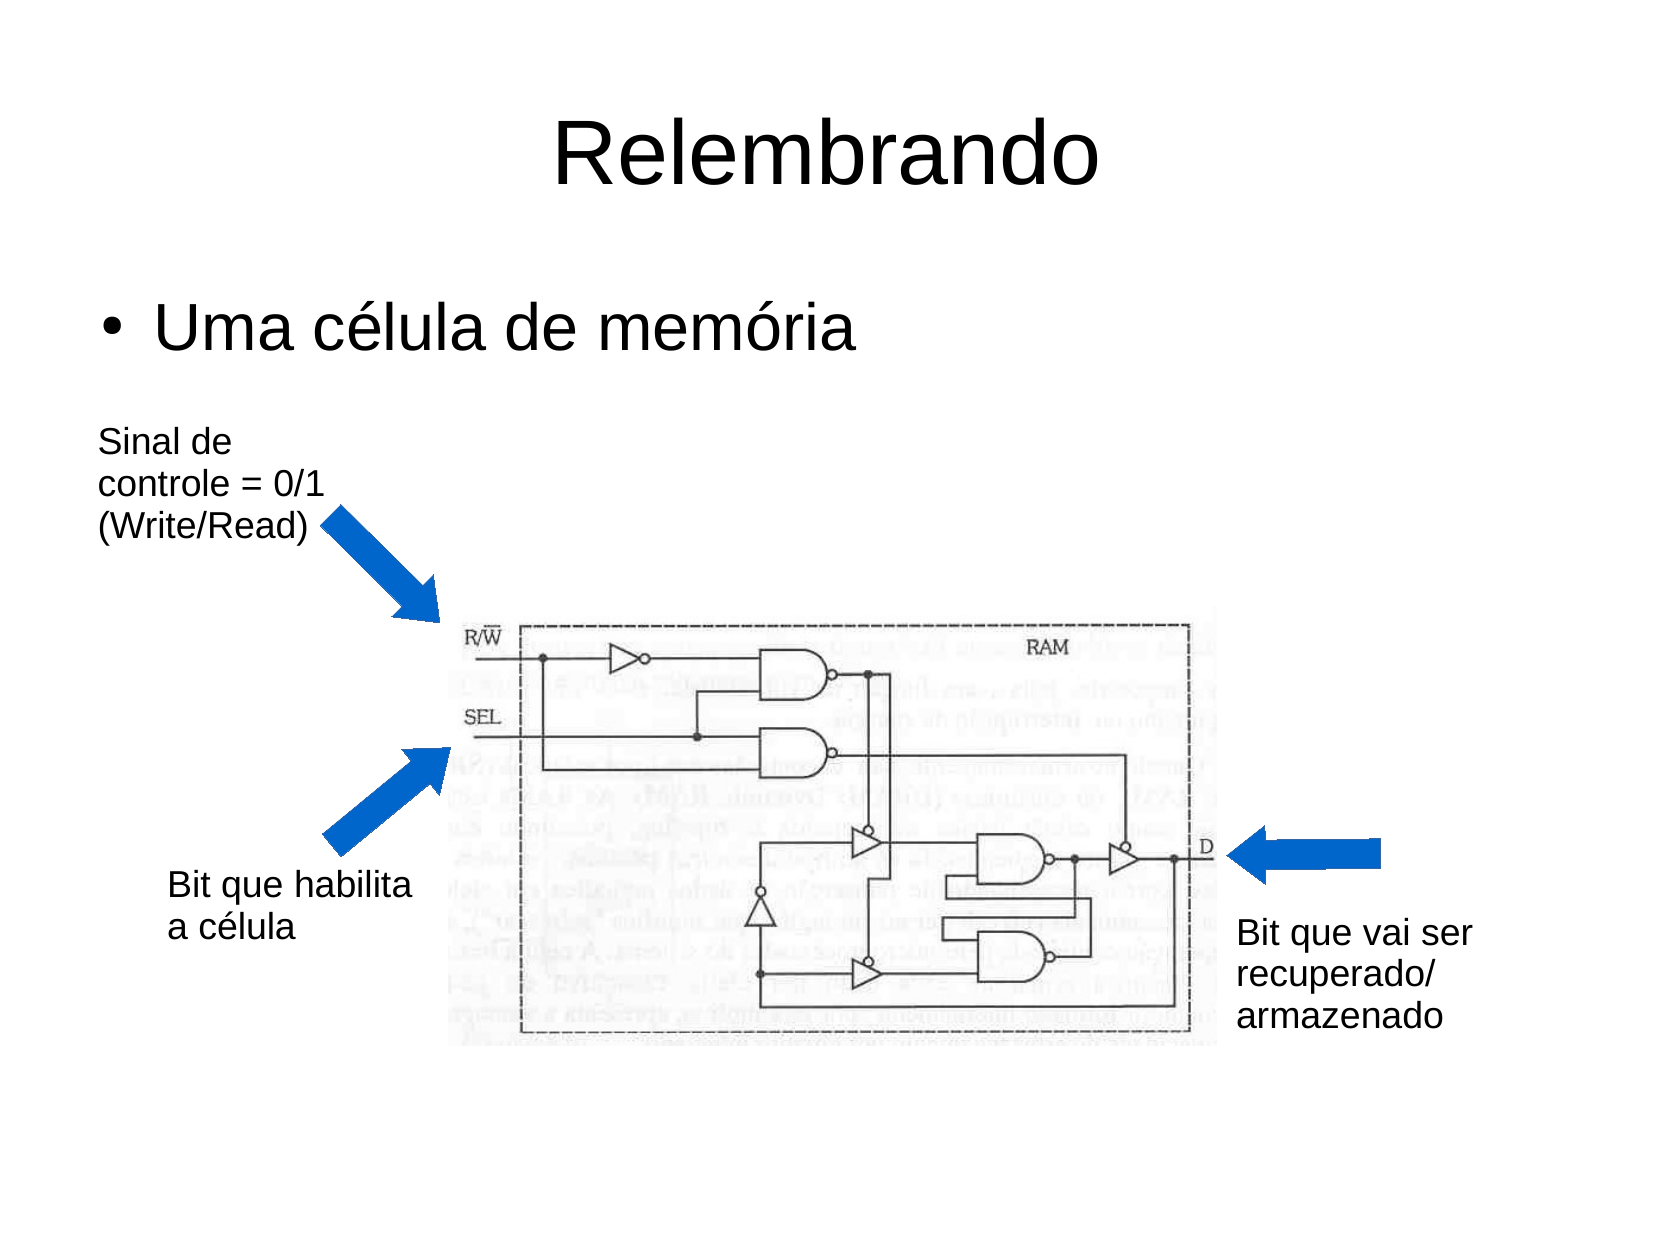

# Relembrando
Uma célula de memória
Sinal de
controle = 0/1
(Write/Read)
Bit que habilita
a célula
Bit que vai ser
recuperado/
armazenado